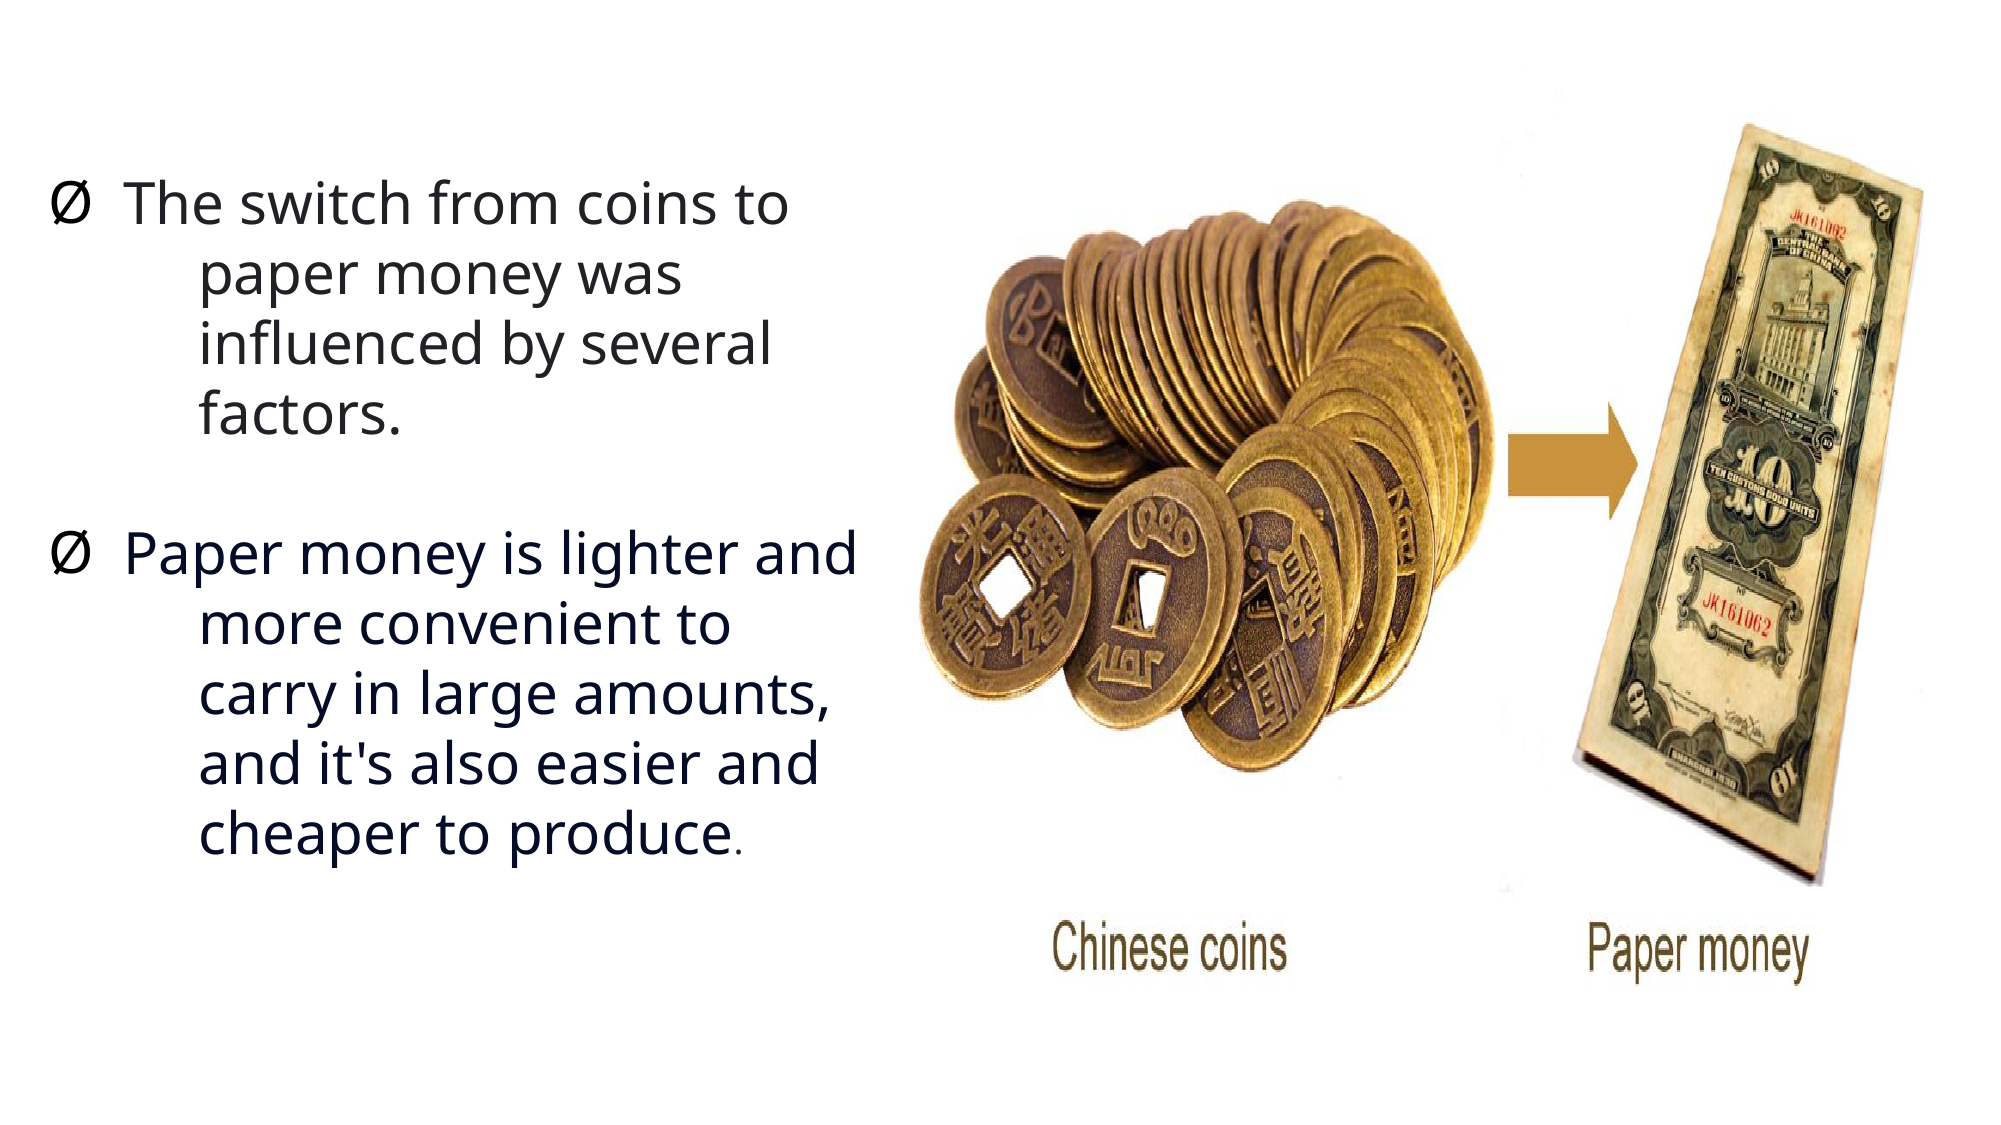

The switch from coins to paper money was influenced by several factors.
Paper money is lighter and more convenient to carry in large amounts, and it's also easier and cheaper to produce.
#